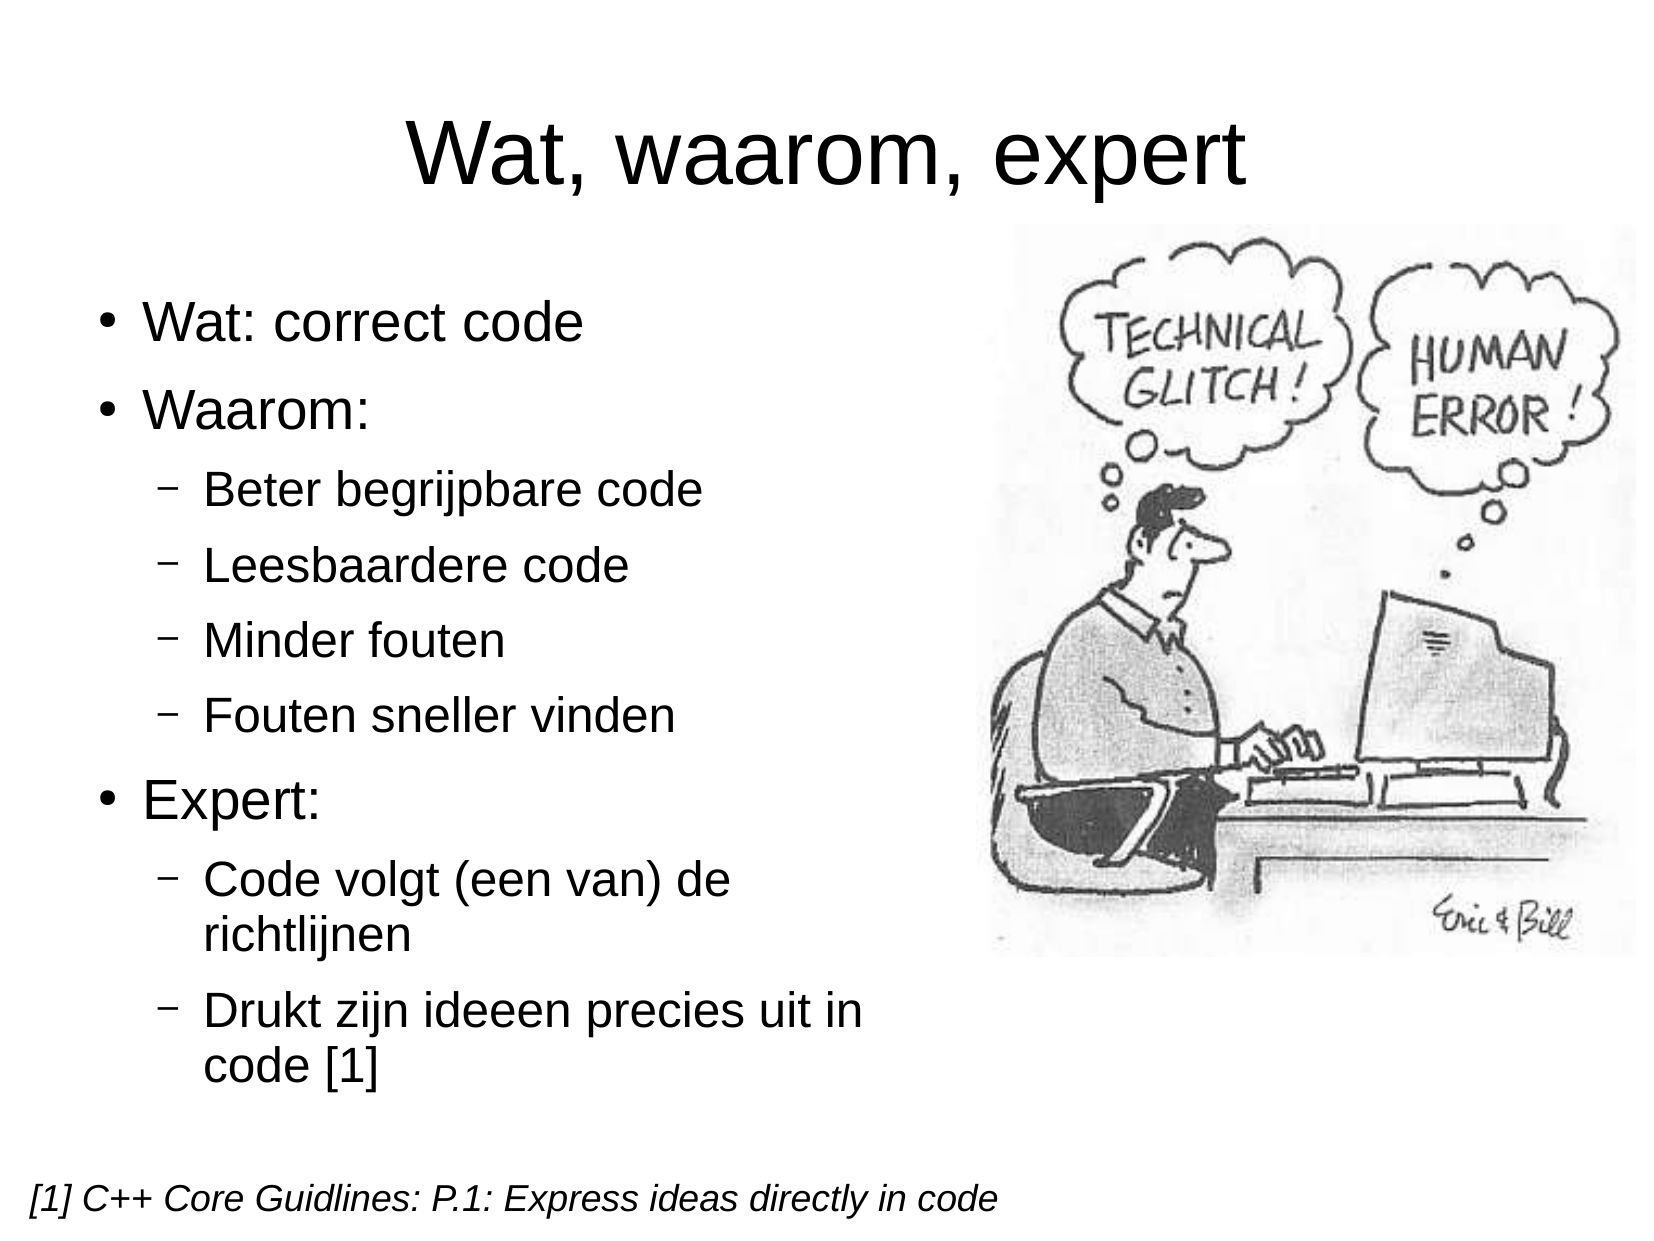

# Wat, waarom, expert
Wat: correct code
Waarom:
Beter begrijpbare code
Leesbaardere code
Minder fouten
Fouten sneller vinden
Expert:
Code volgt (een van) de richtlijnen
Drukt zijn ideeen precies uit in code [1]
[1] C++ Core Guidlines: P.1: Express ideas directly in code